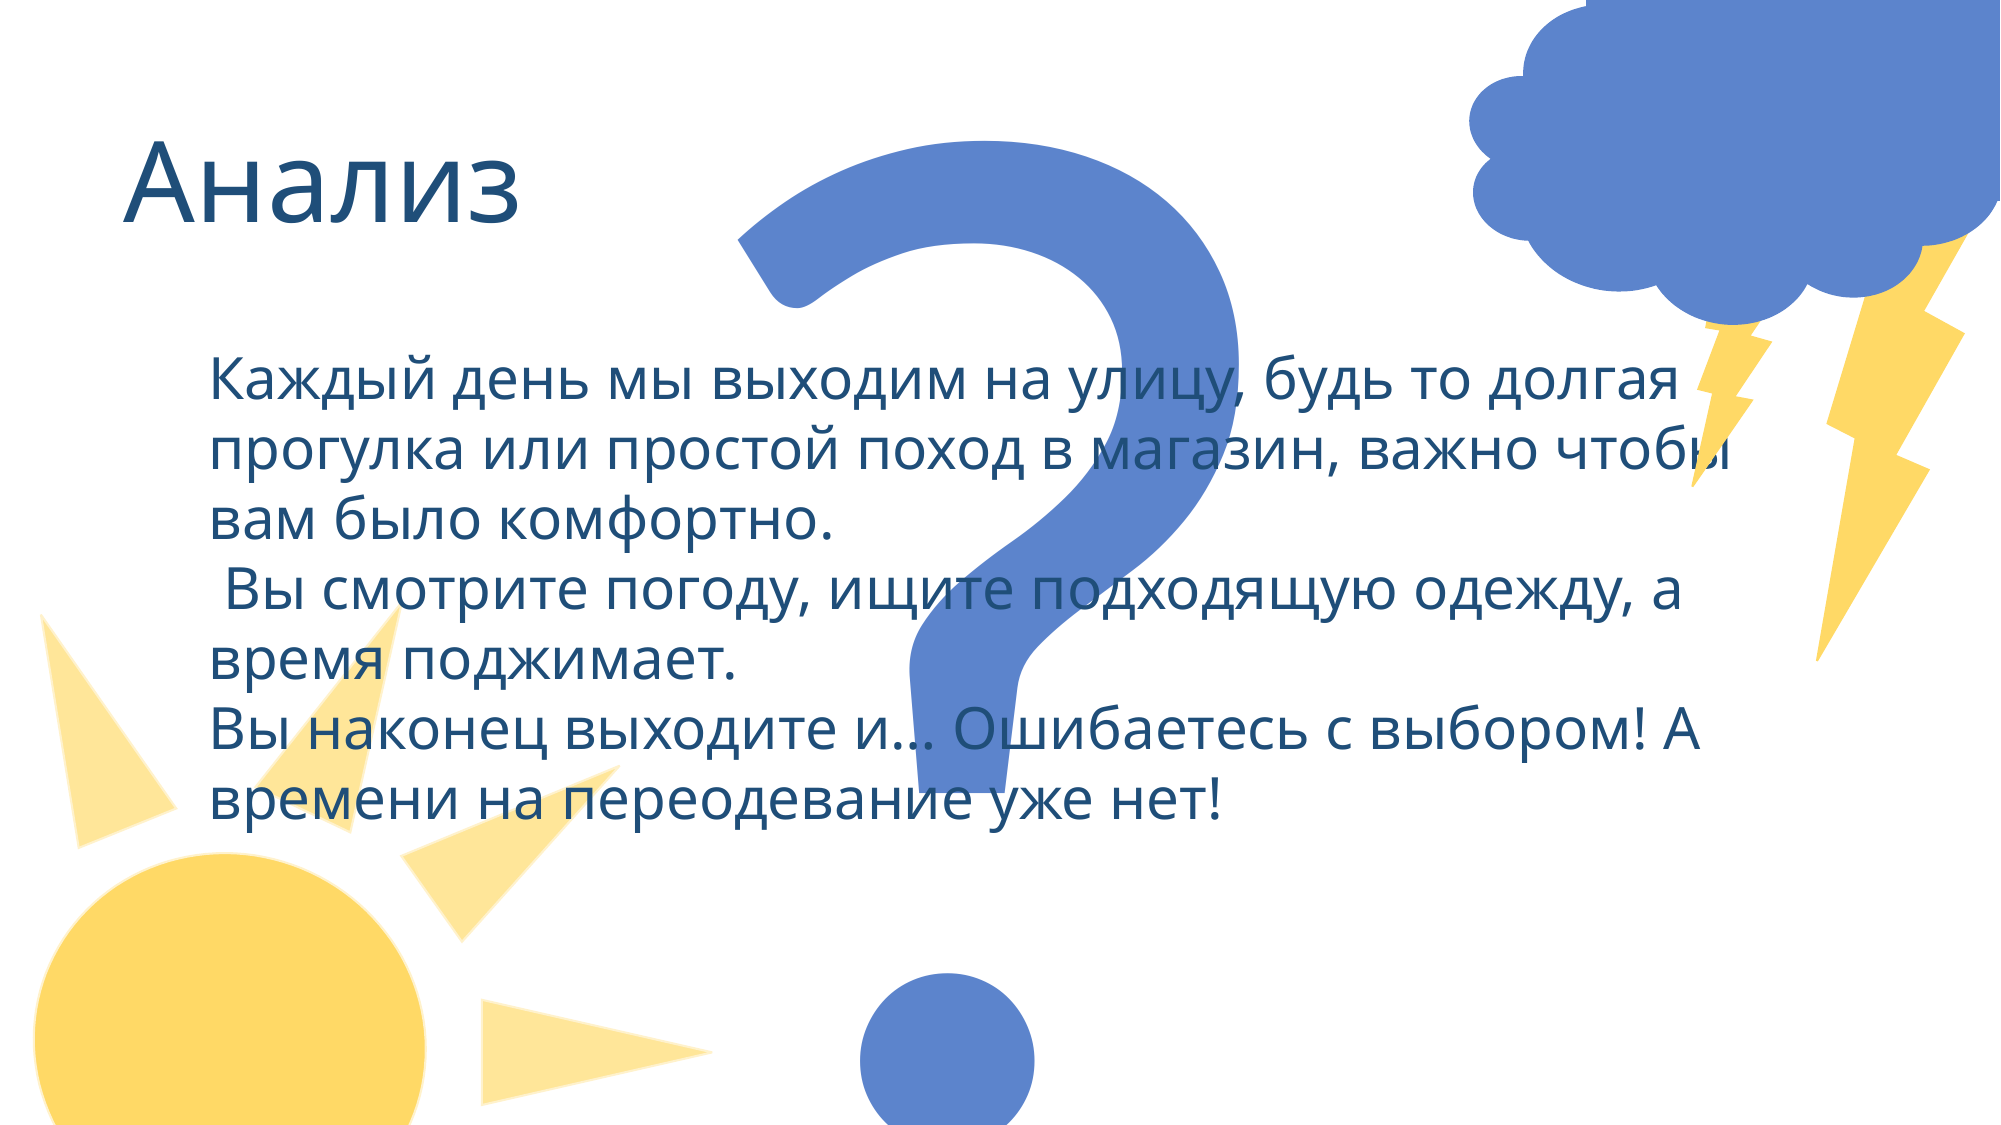

?
# Анализ
Каждый день мы выходим на улицу, будь то долгая прогулка или простой поход в магазин, важно чтобы вам было комфортно.
 Вы смотрите погоду, ищите подходящую одежду, а время поджимает.
Вы наконец выходите и… Ошибаетесь с выбором! А времени на переодевание уже нет!